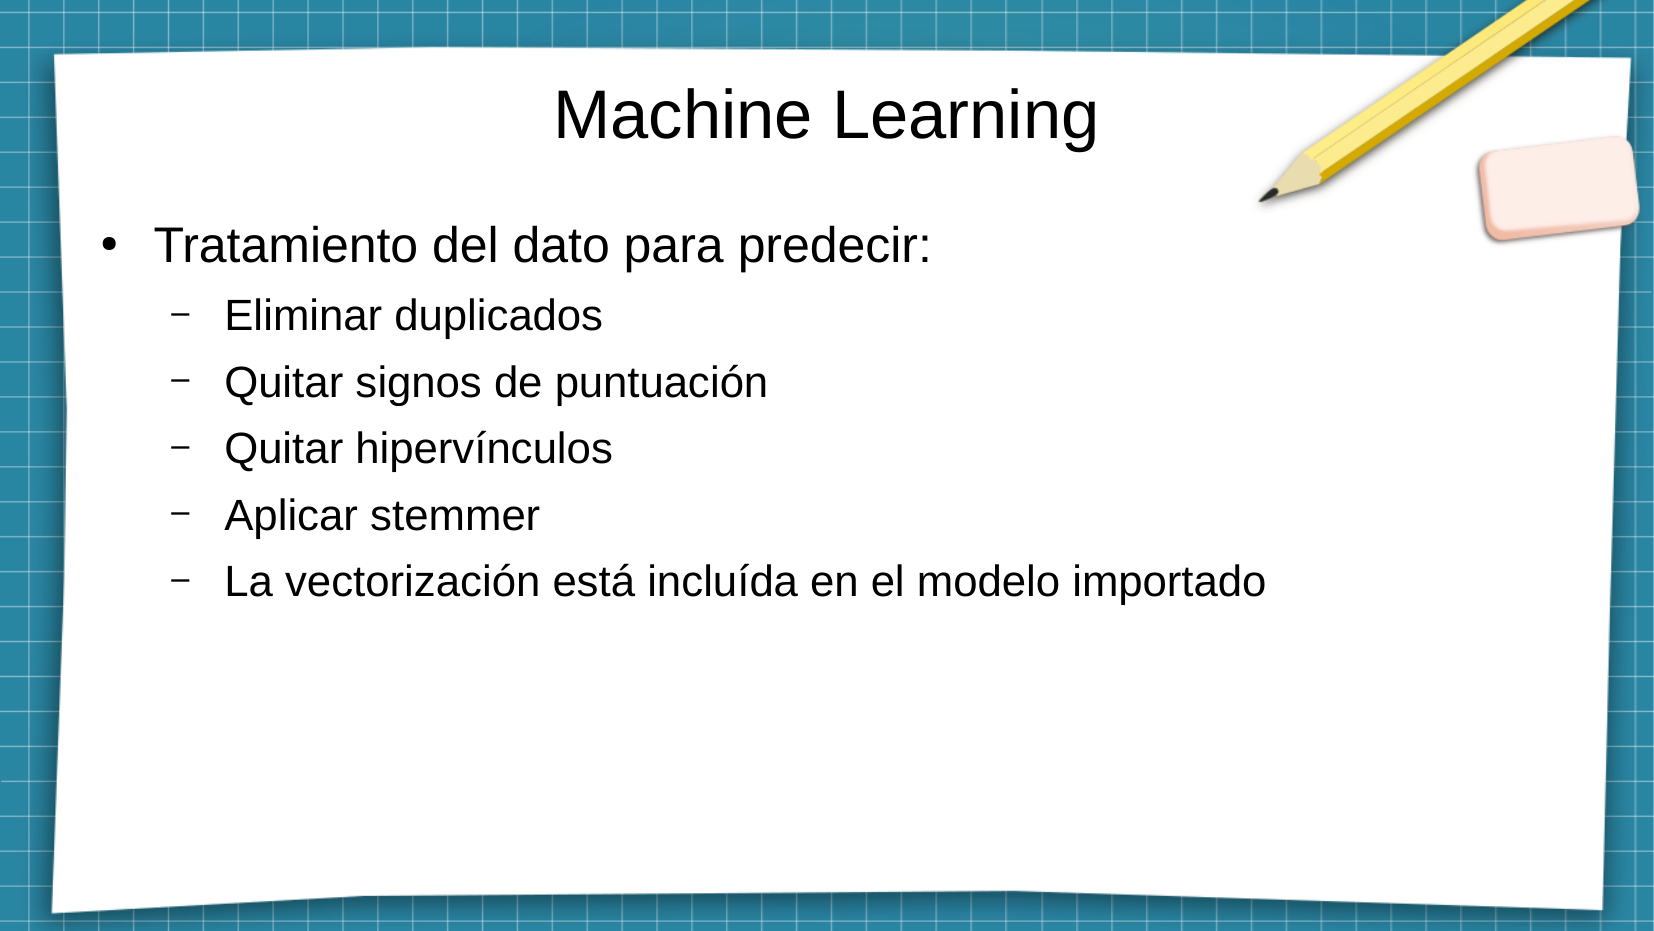

# Machine Learning
Tratamiento del dato para predecir:
Eliminar duplicados
Quitar signos de puntuación
Quitar hipervínculos
Aplicar stemmer
La vectorización está incluída en el modelo importado